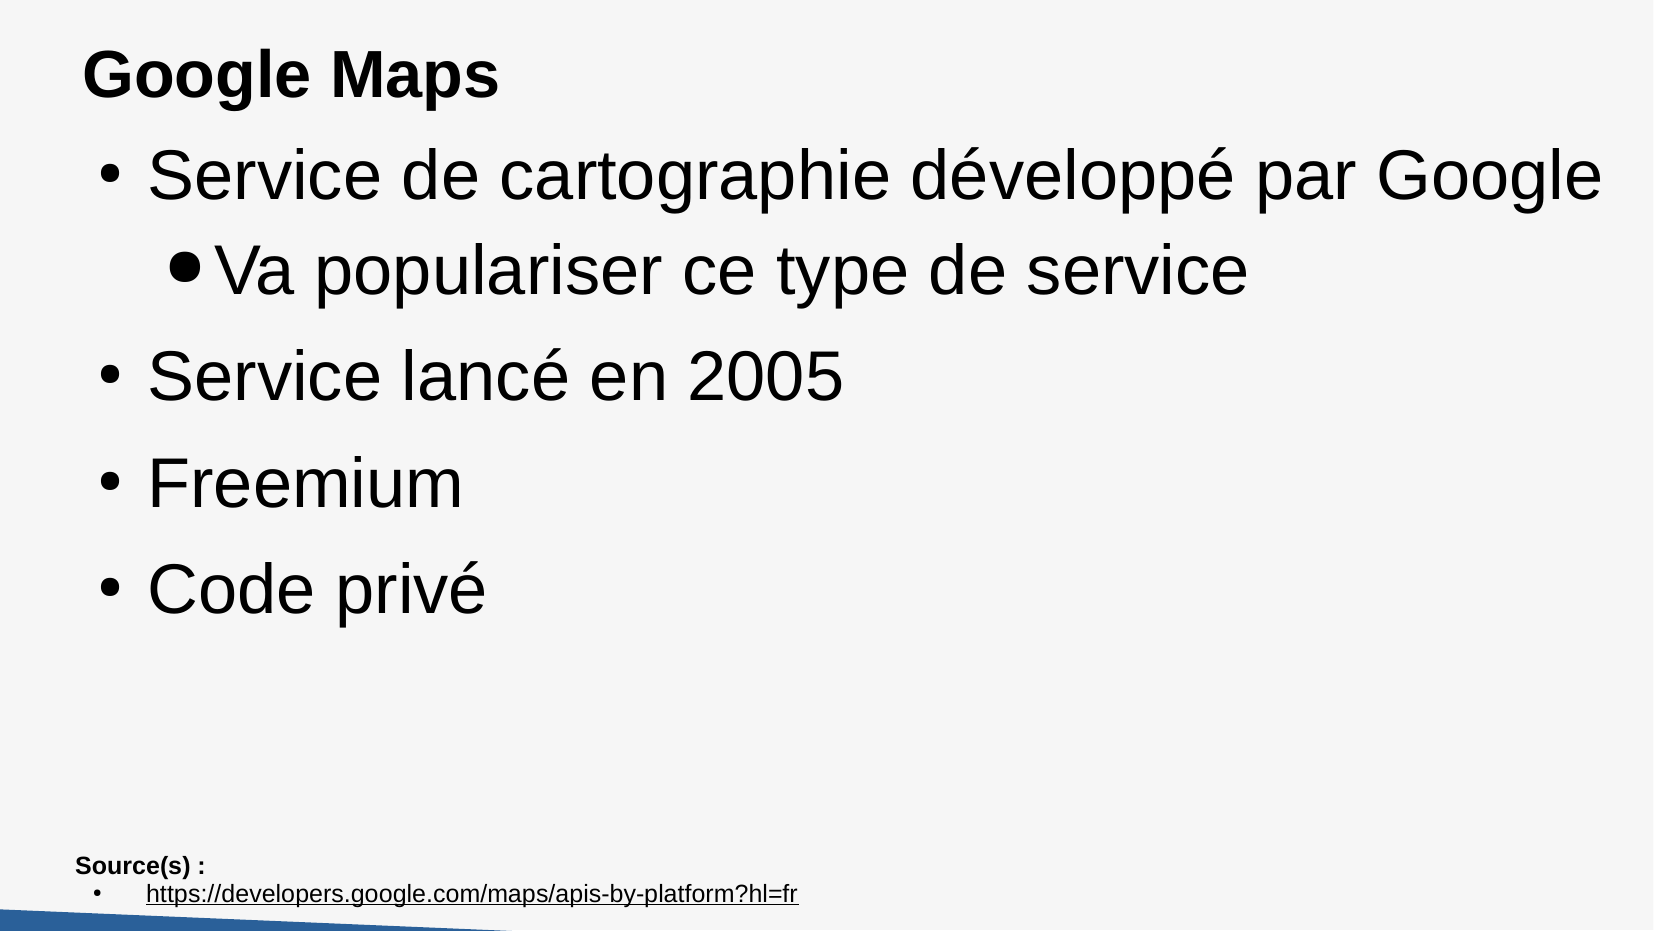

# Google Maps
Service de cartographie développé par Google
Va populariser ce type de service
Service lancé en 2005
Freemium
Code privé
Source(s) :
https://developers.google.com/maps/apis-by-platform?hl=fr